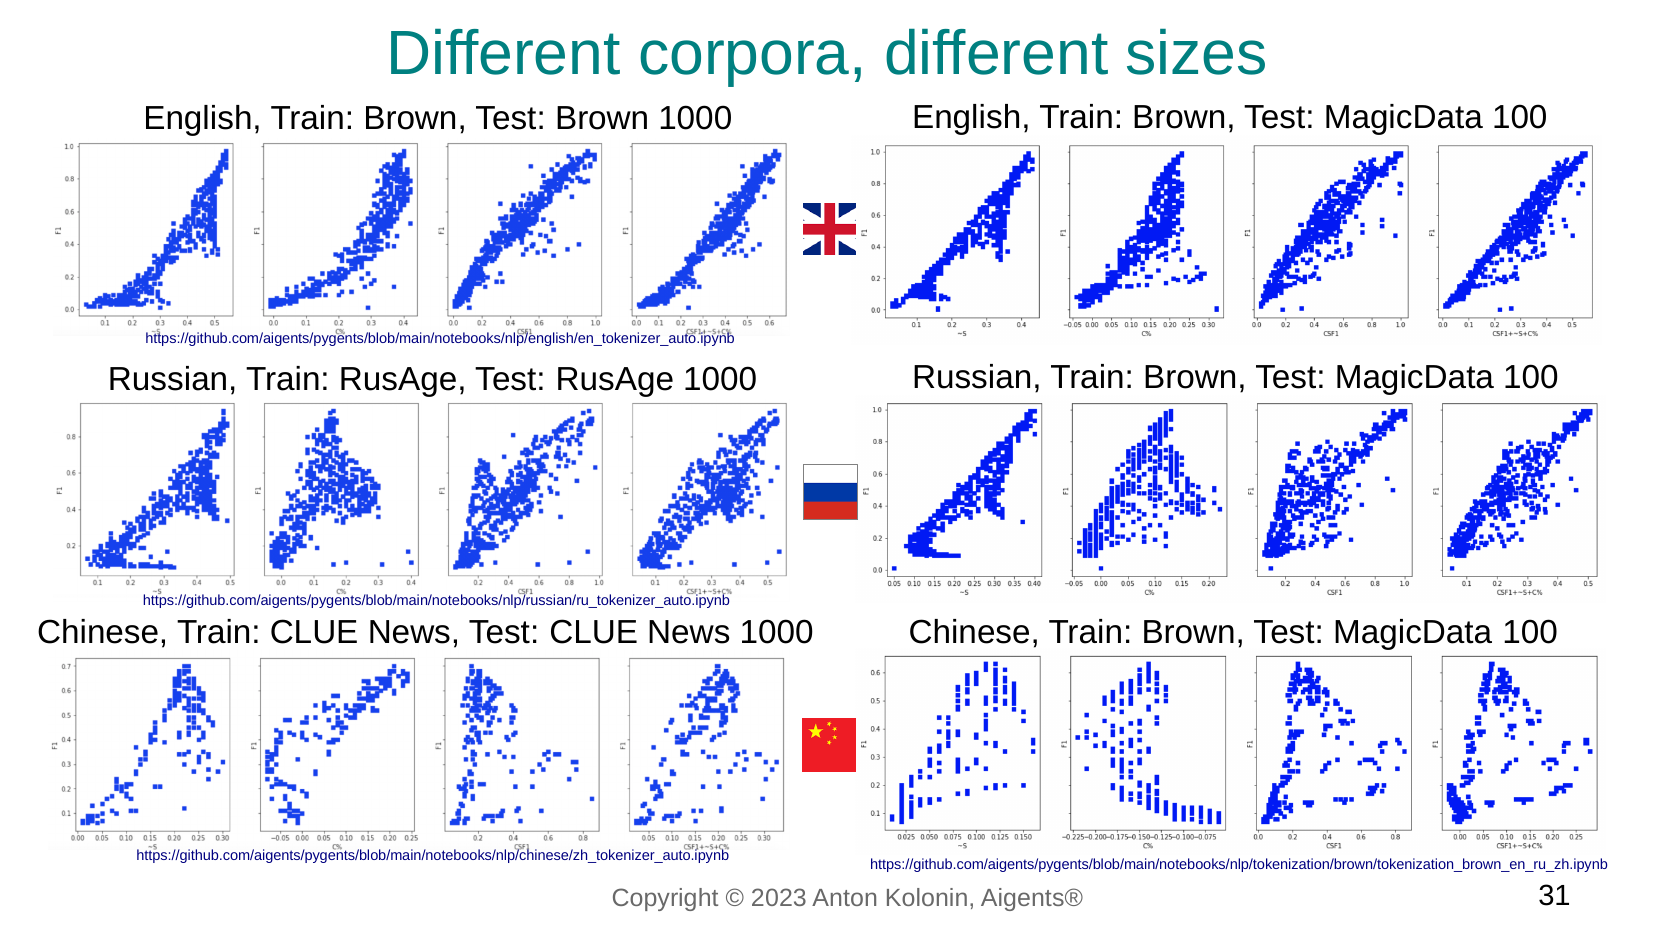

Different corpora, different sizes
English, Train: Brown, Test: MagicData 100
English, Train: Brown, Test: Brown 1000
https://github.com/aigents/pygents/blob/main/notebooks/nlp/english/en_tokenizer_auto.ipynb
Russian, Train: Brown, Test: MagicData 100
Russian, Train: RusAge, Test: RusAge 1000
https://github.com/aigents/pygents/blob/main/notebooks/nlp/russian/ru_tokenizer_auto.ipynb
Chinese, Train: CLUE News, Test: CLUE News 1000
Chinese, Train: Brown, Test: MagicData 100
https://github.com/aigents/pygents/blob/main/notebooks/nlp/chinese/zh_tokenizer_auto.ipynb
https://github.com/aigents/pygents/blob/main/notebooks/nlp/tokenization/brown/tokenization_brown_en_ru_zh.ipynb
Copyright © 2023 Anton Kolonin, Aigents®
31